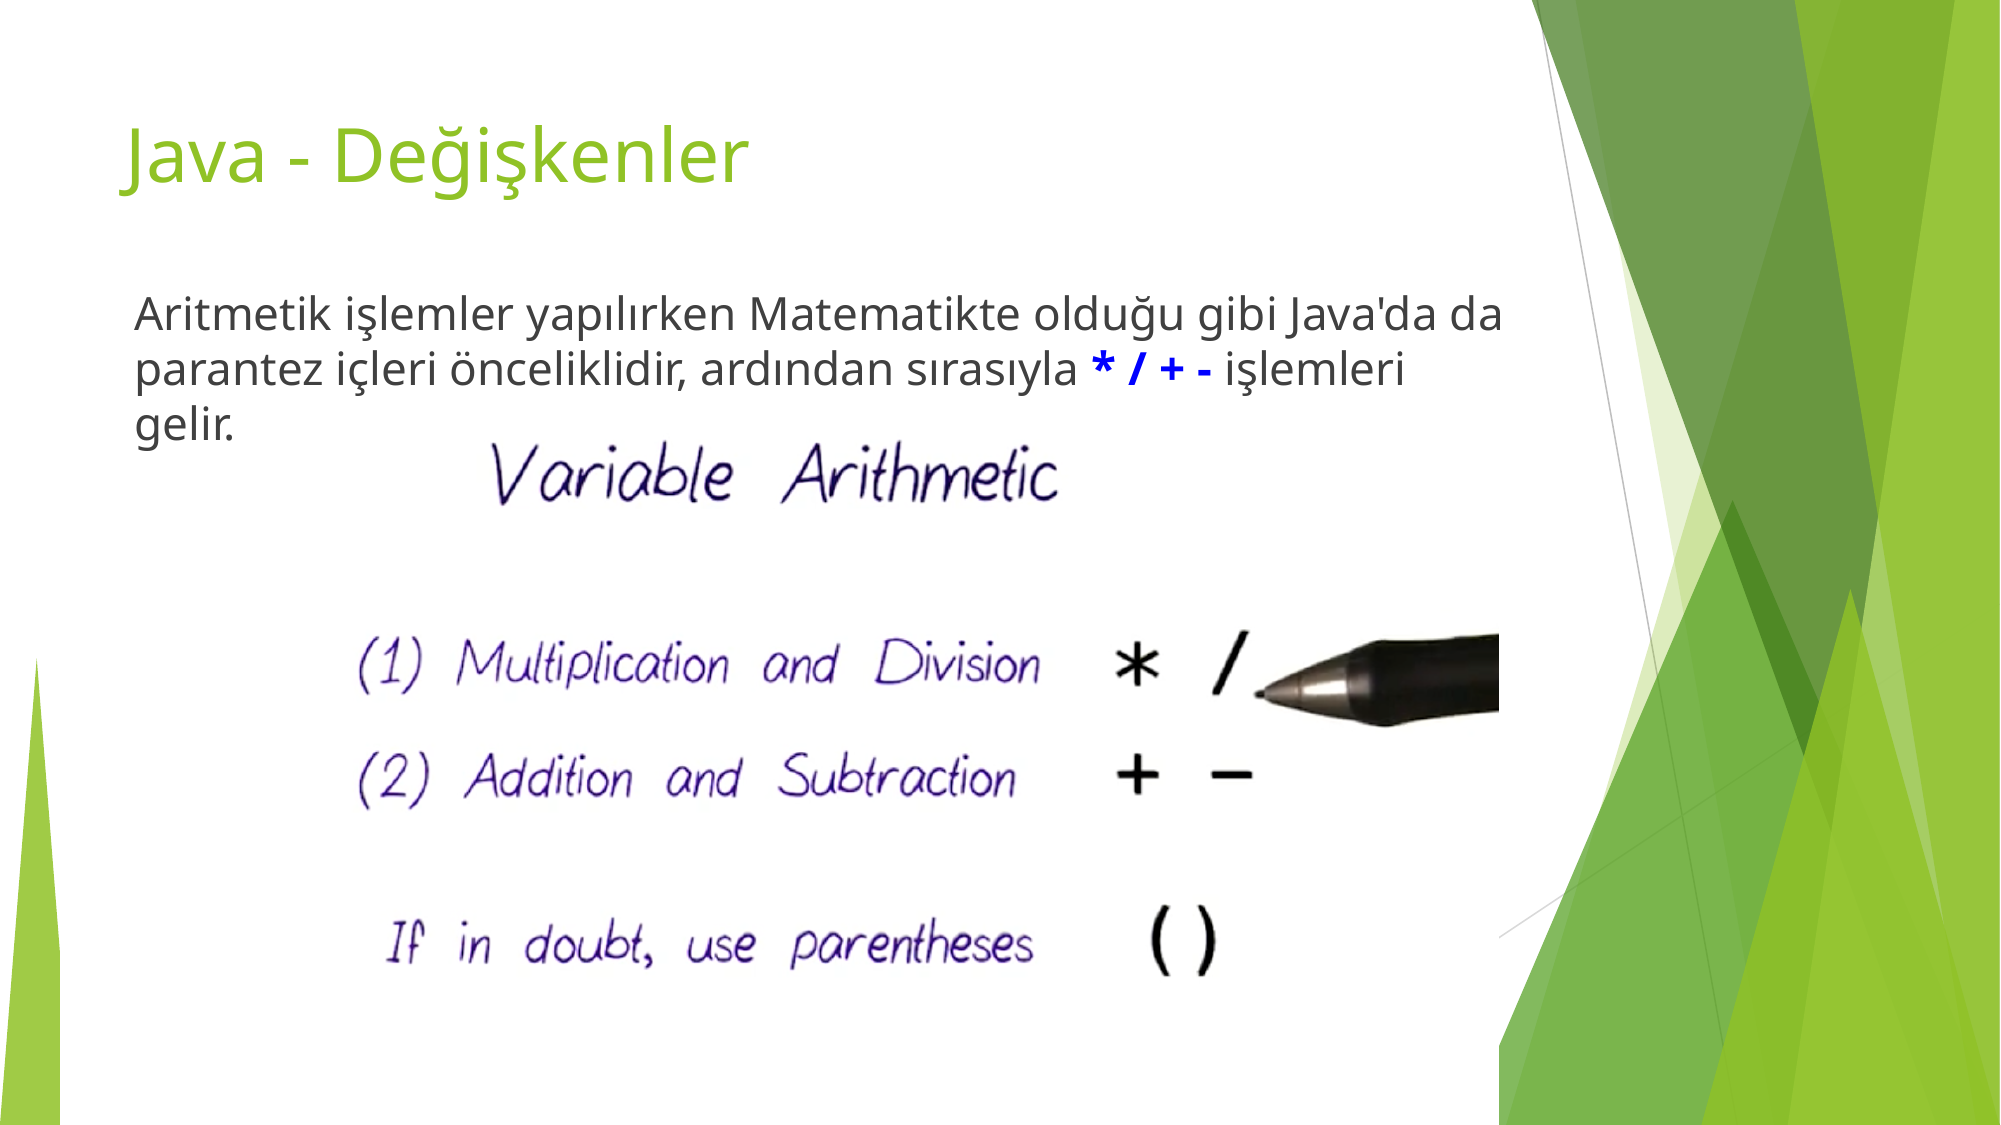

# Java - Değişkenler
Aritmetik işlemler yapılırken Matematikte olduğu gibi Java'da da parantez içleri önceliklidir, ardından sırasıyla * / + - işlemleri gelir.